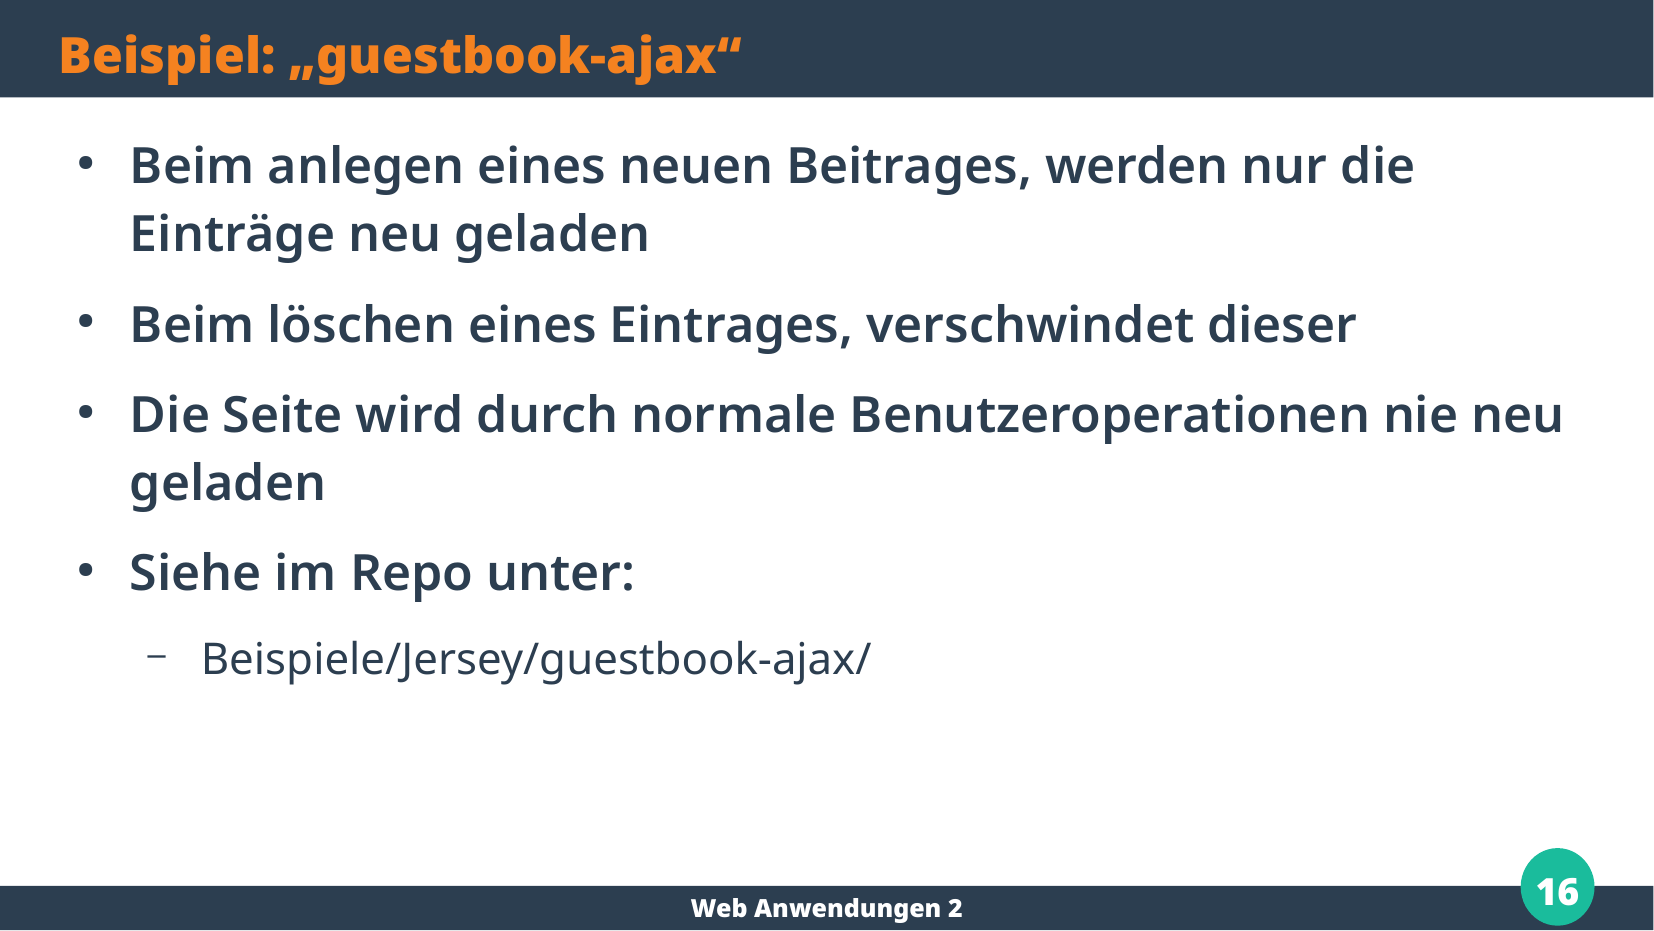

# Beispiel: „guestbook-ajax“
Beim anlegen eines neuen Beitrages, werden nur die Einträge neu geladen
Beim löschen eines Eintrages, verschwindet dieser
Die Seite wird durch normale Benutzeroperationen nie neu geladen
Siehe im Repo unter:
Beispiele/Jersey/guestbook-ajax/
16